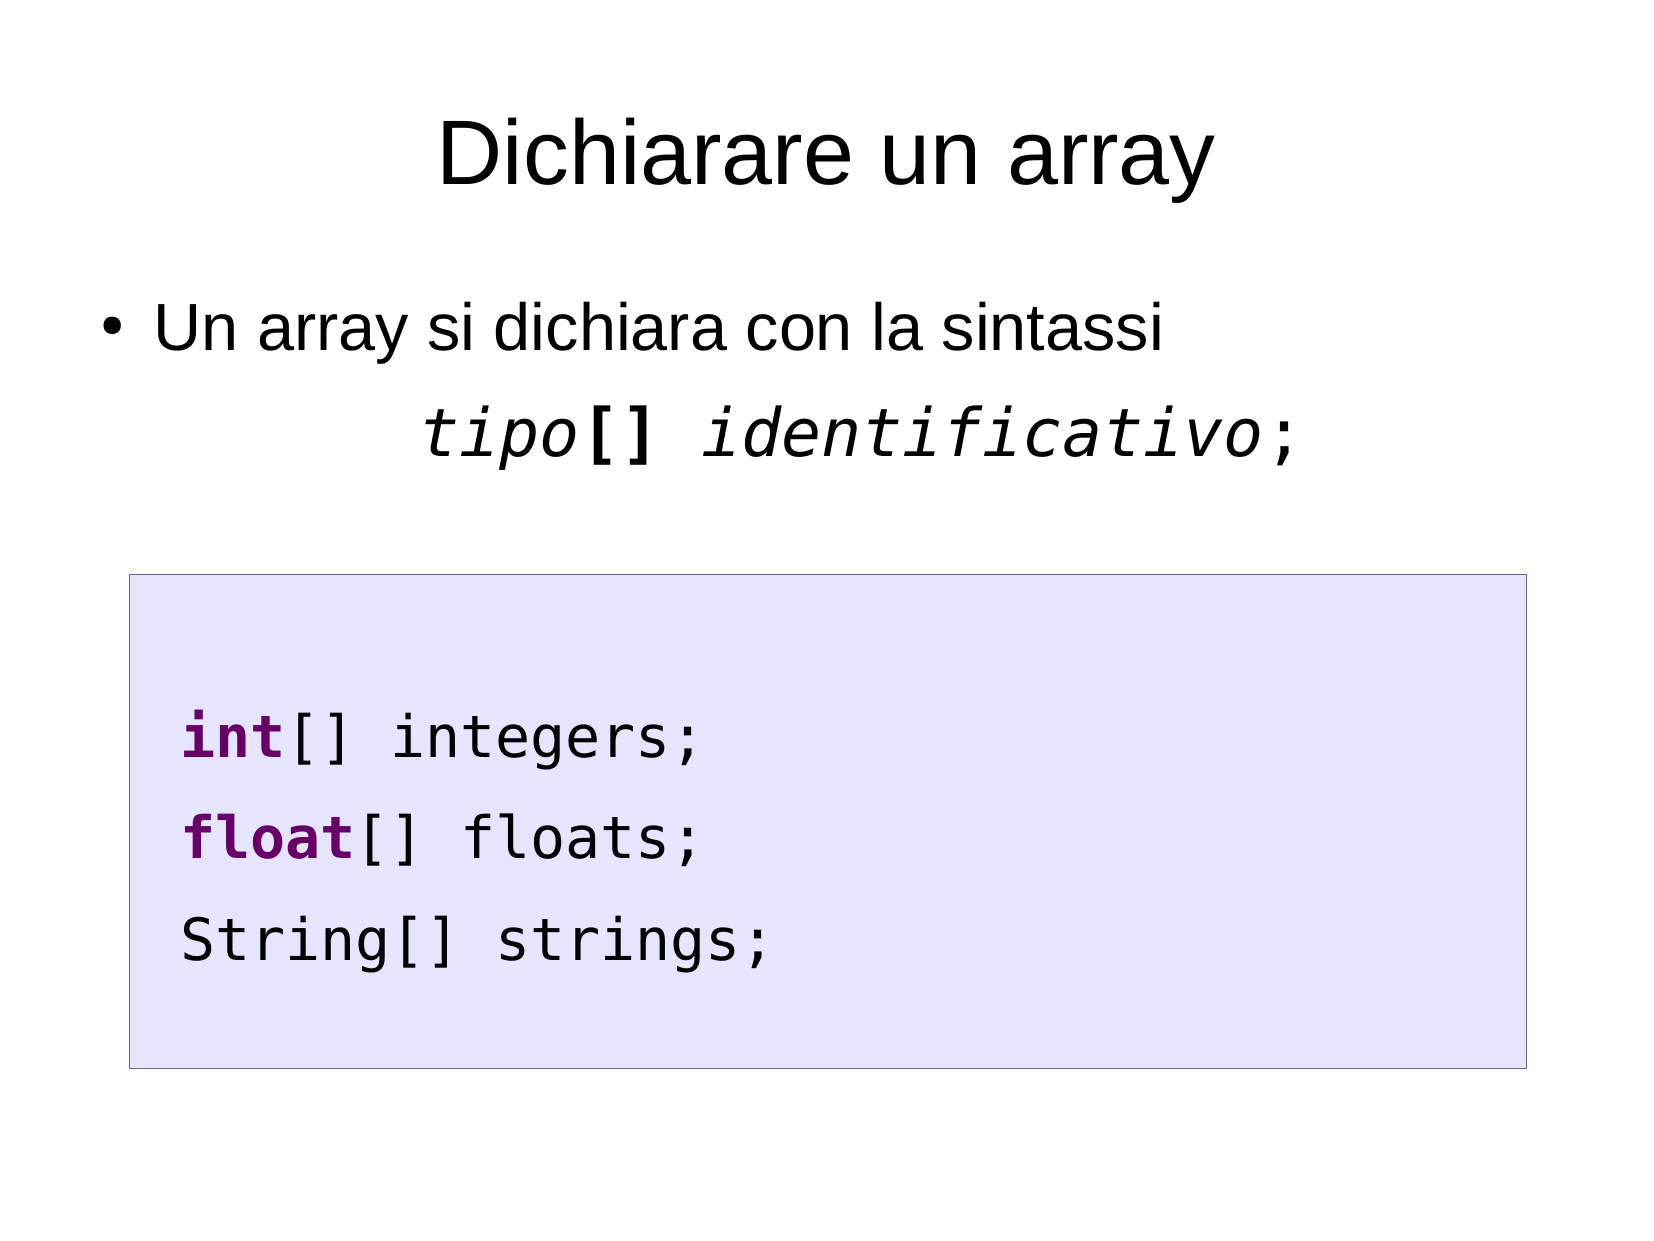

# Dichiarare un array
Un array si dichiara con la sintassi
tipo[] identificativo;
int[] integers;
float[] floats;
String[] strings;